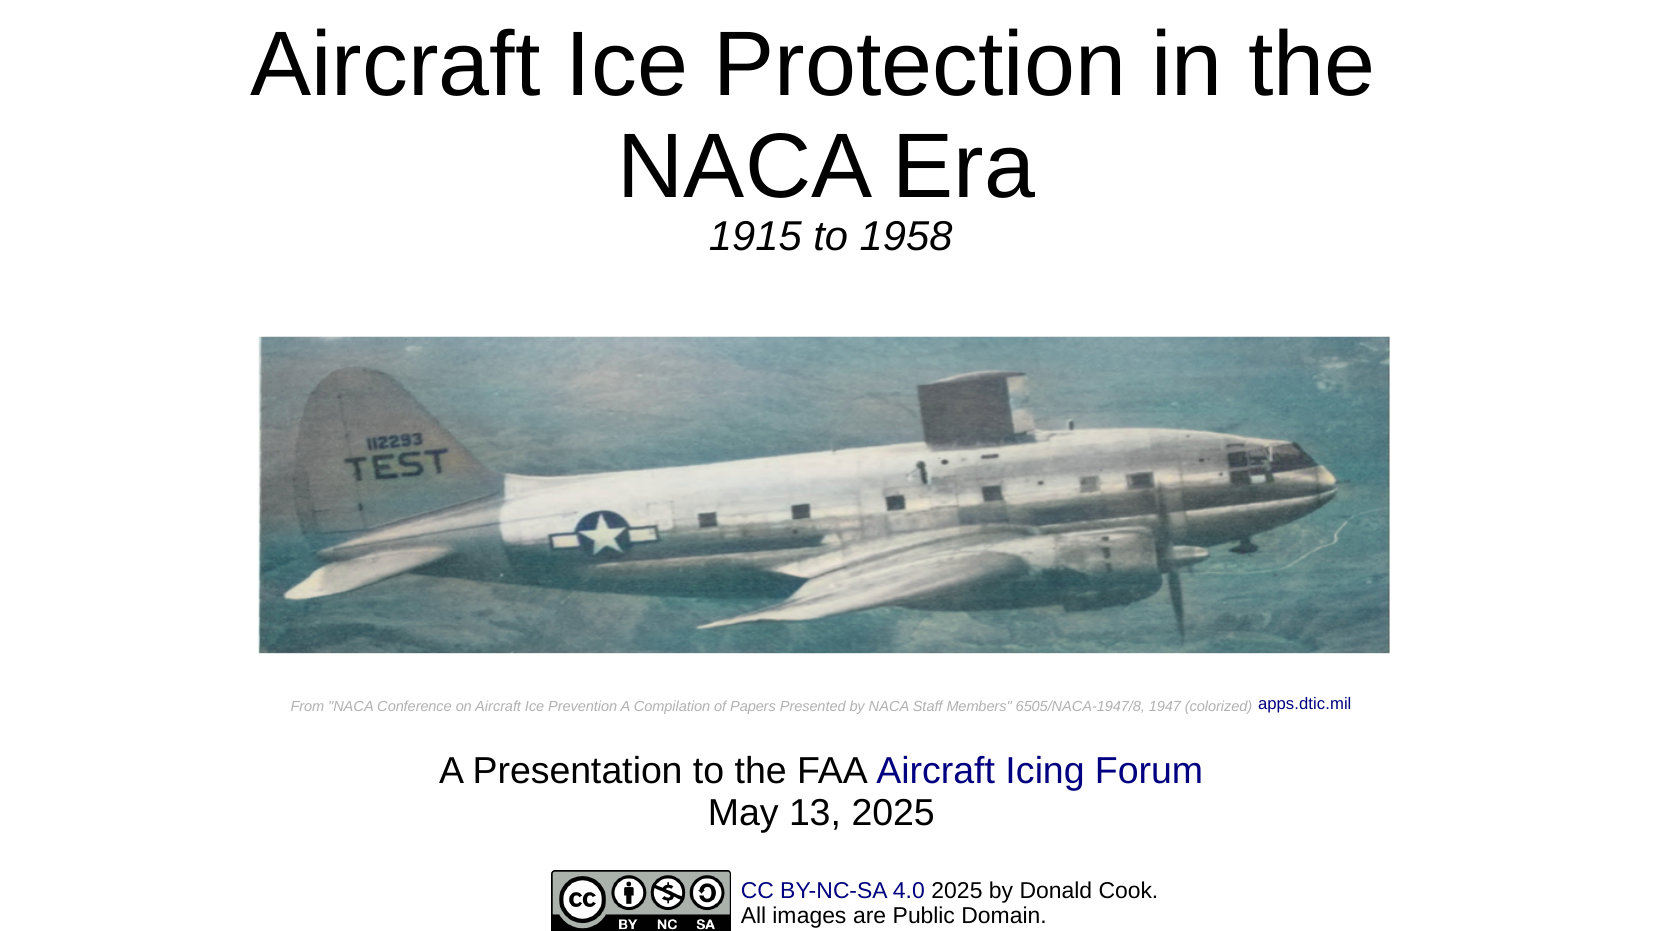

# Aircraft Ice Protection in the NACA Era
1915 to 1958
apps.dtic.mil
From "NACA Conference on Aircraft Ice Prevention A Compilation of Papers Presented by NACA Staff Members" 6505/NACA-1947/8, 1947 (colorized)
A Presentation to the FAA Aircraft Icing Forum
May 13, 2025
CC BY-NC-SA 4.0 2025 by Donald Cook.
All images are Public Domain.